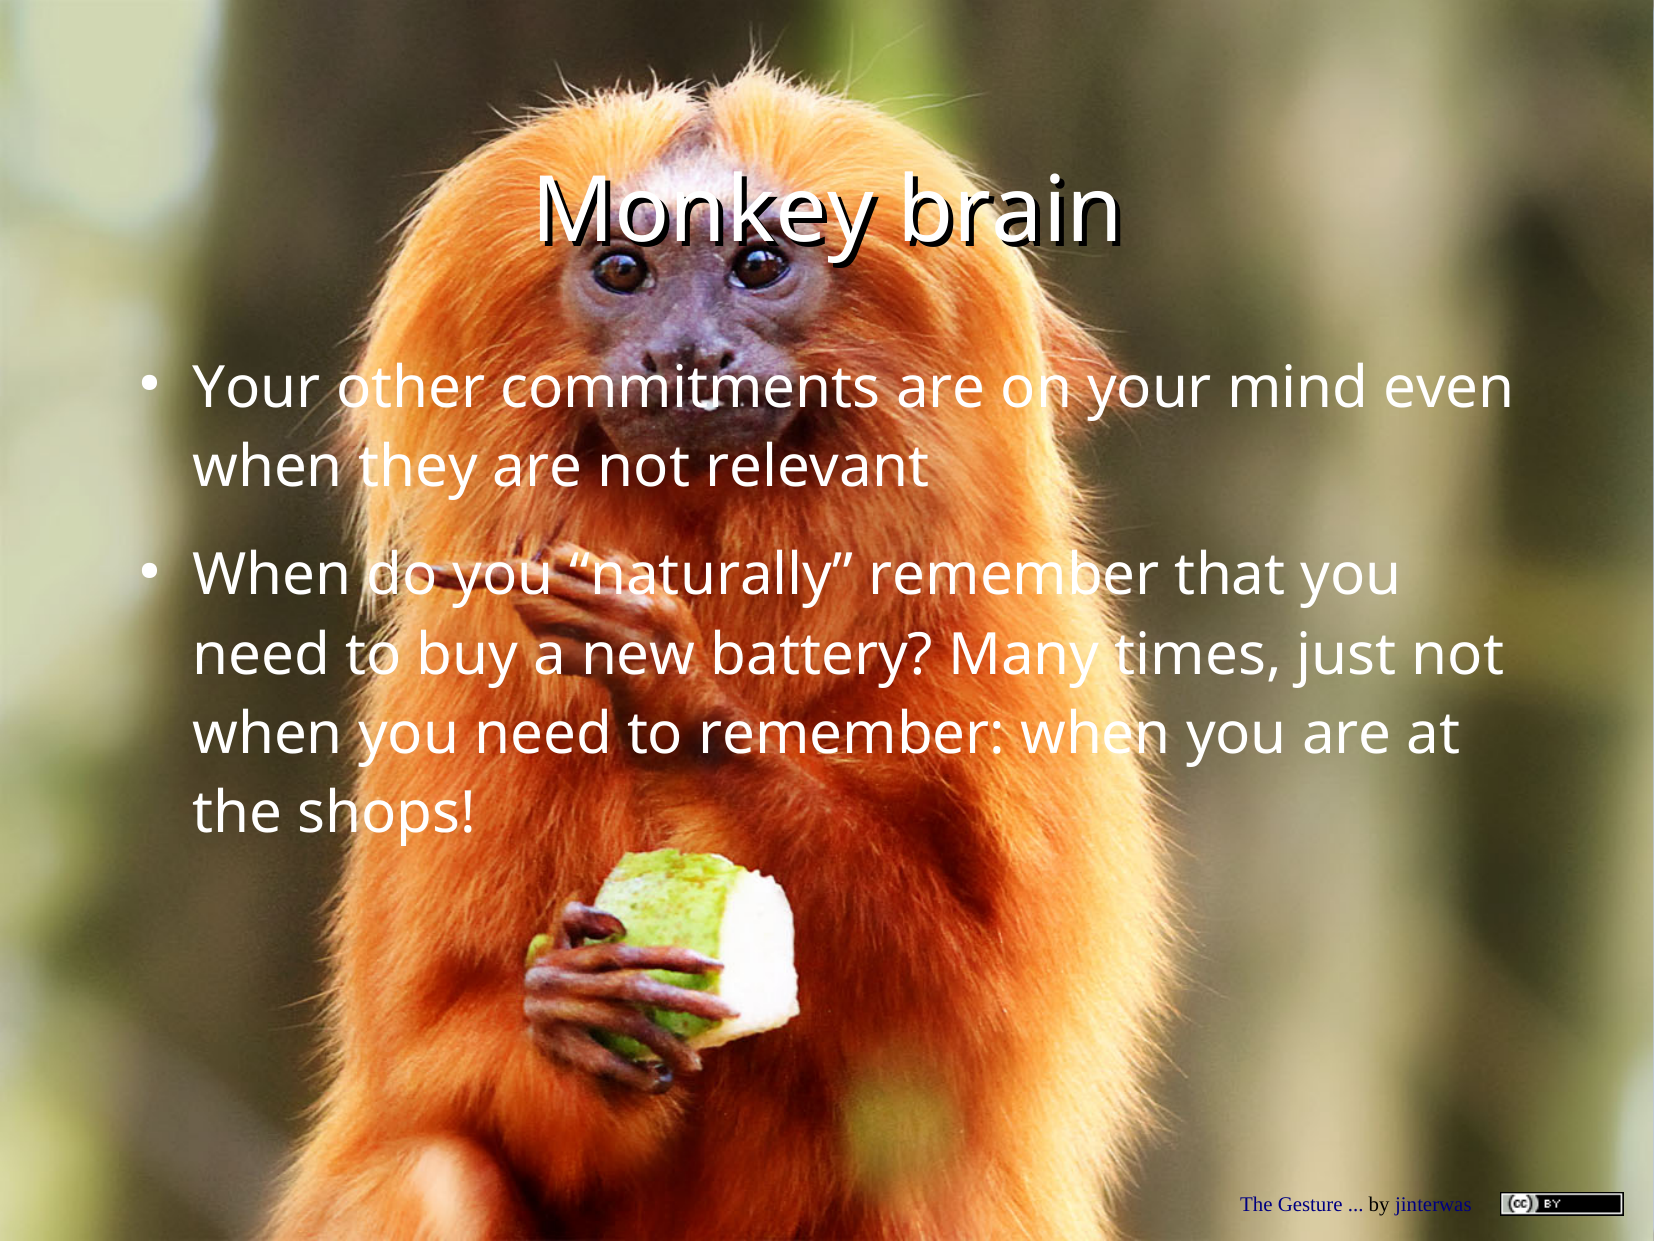

# Monkey brain
Your other commitments are on your mind even when they are not relevant
When do you “naturally” remember that you need to buy a new battery? Many times, just not when you need to remember: when you are at the shops!
The Gesture ... by jinterwas